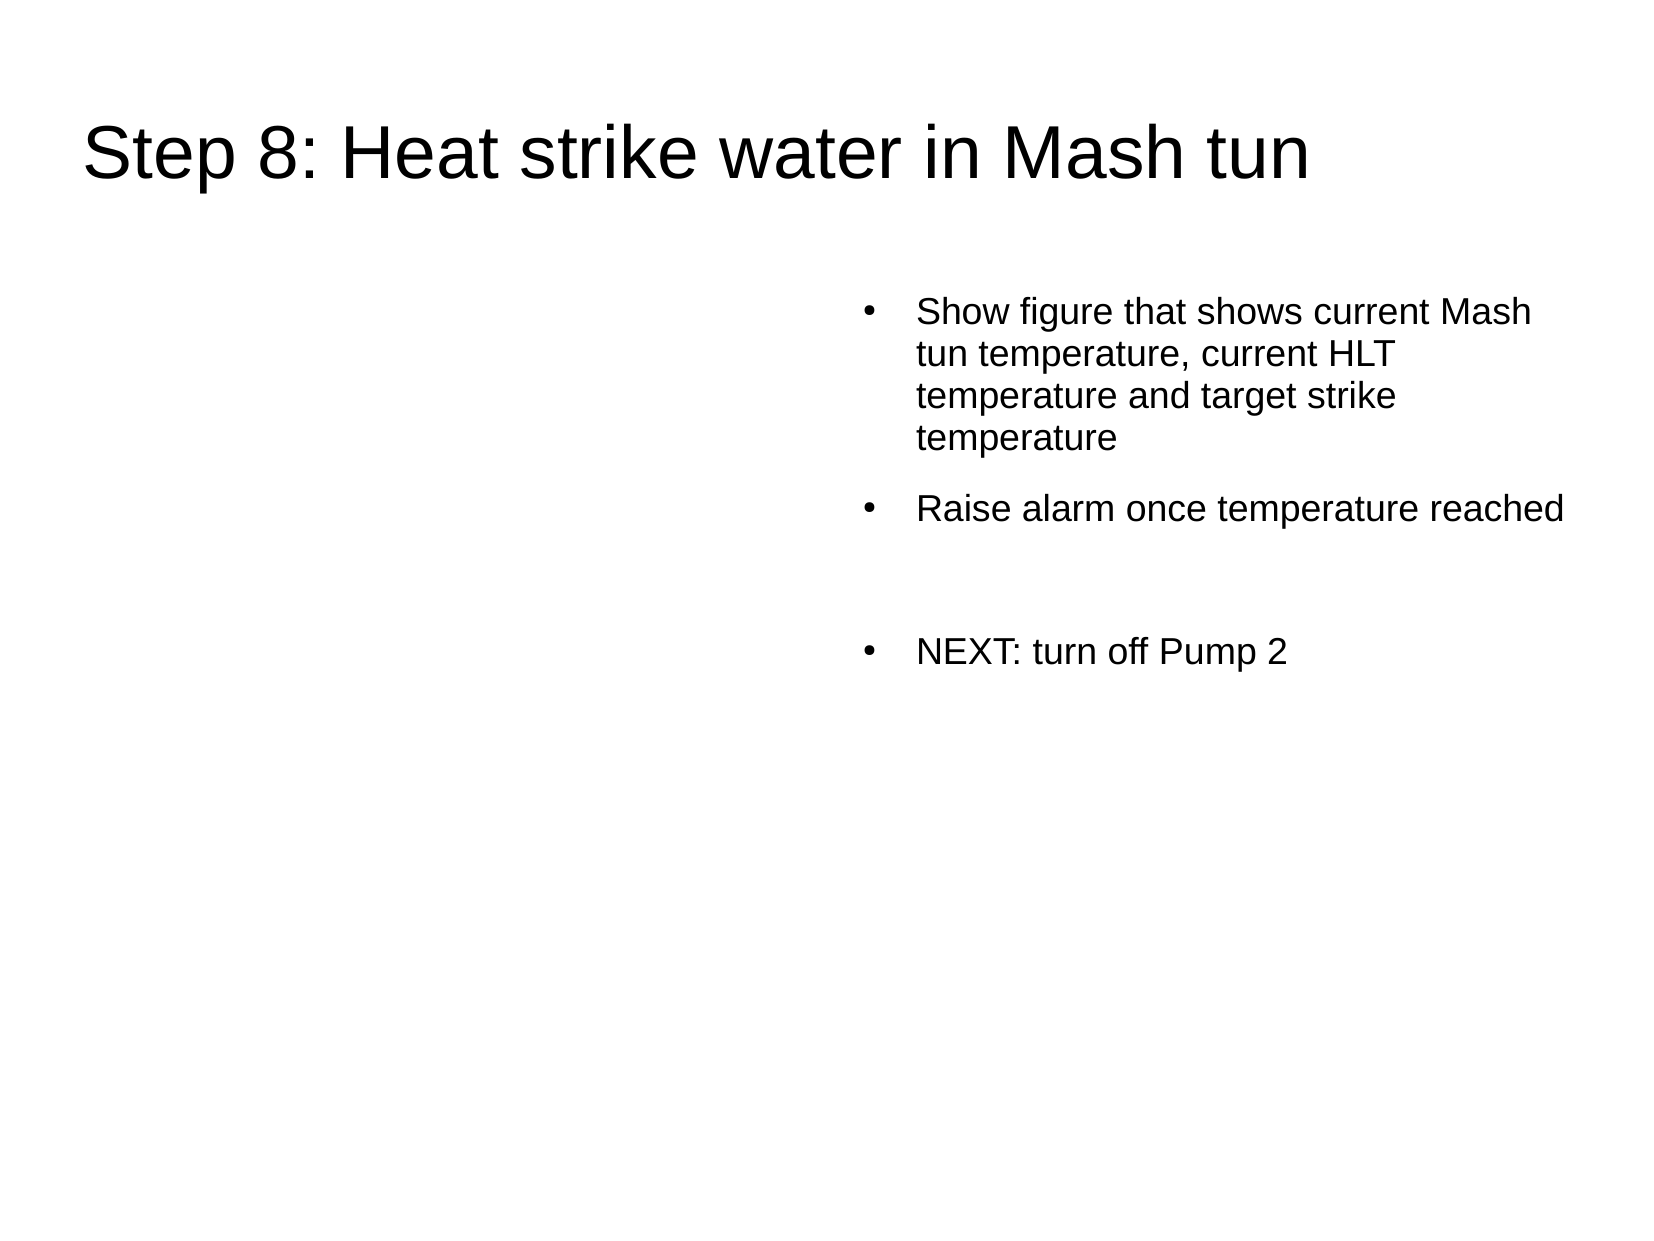

# Step 8: Heat strike water in Mash tun
Show figure that shows current Mash tun temperature, current HLT temperature and target strike temperature
Raise alarm once temperature reached
NEXT: turn off Pump 2